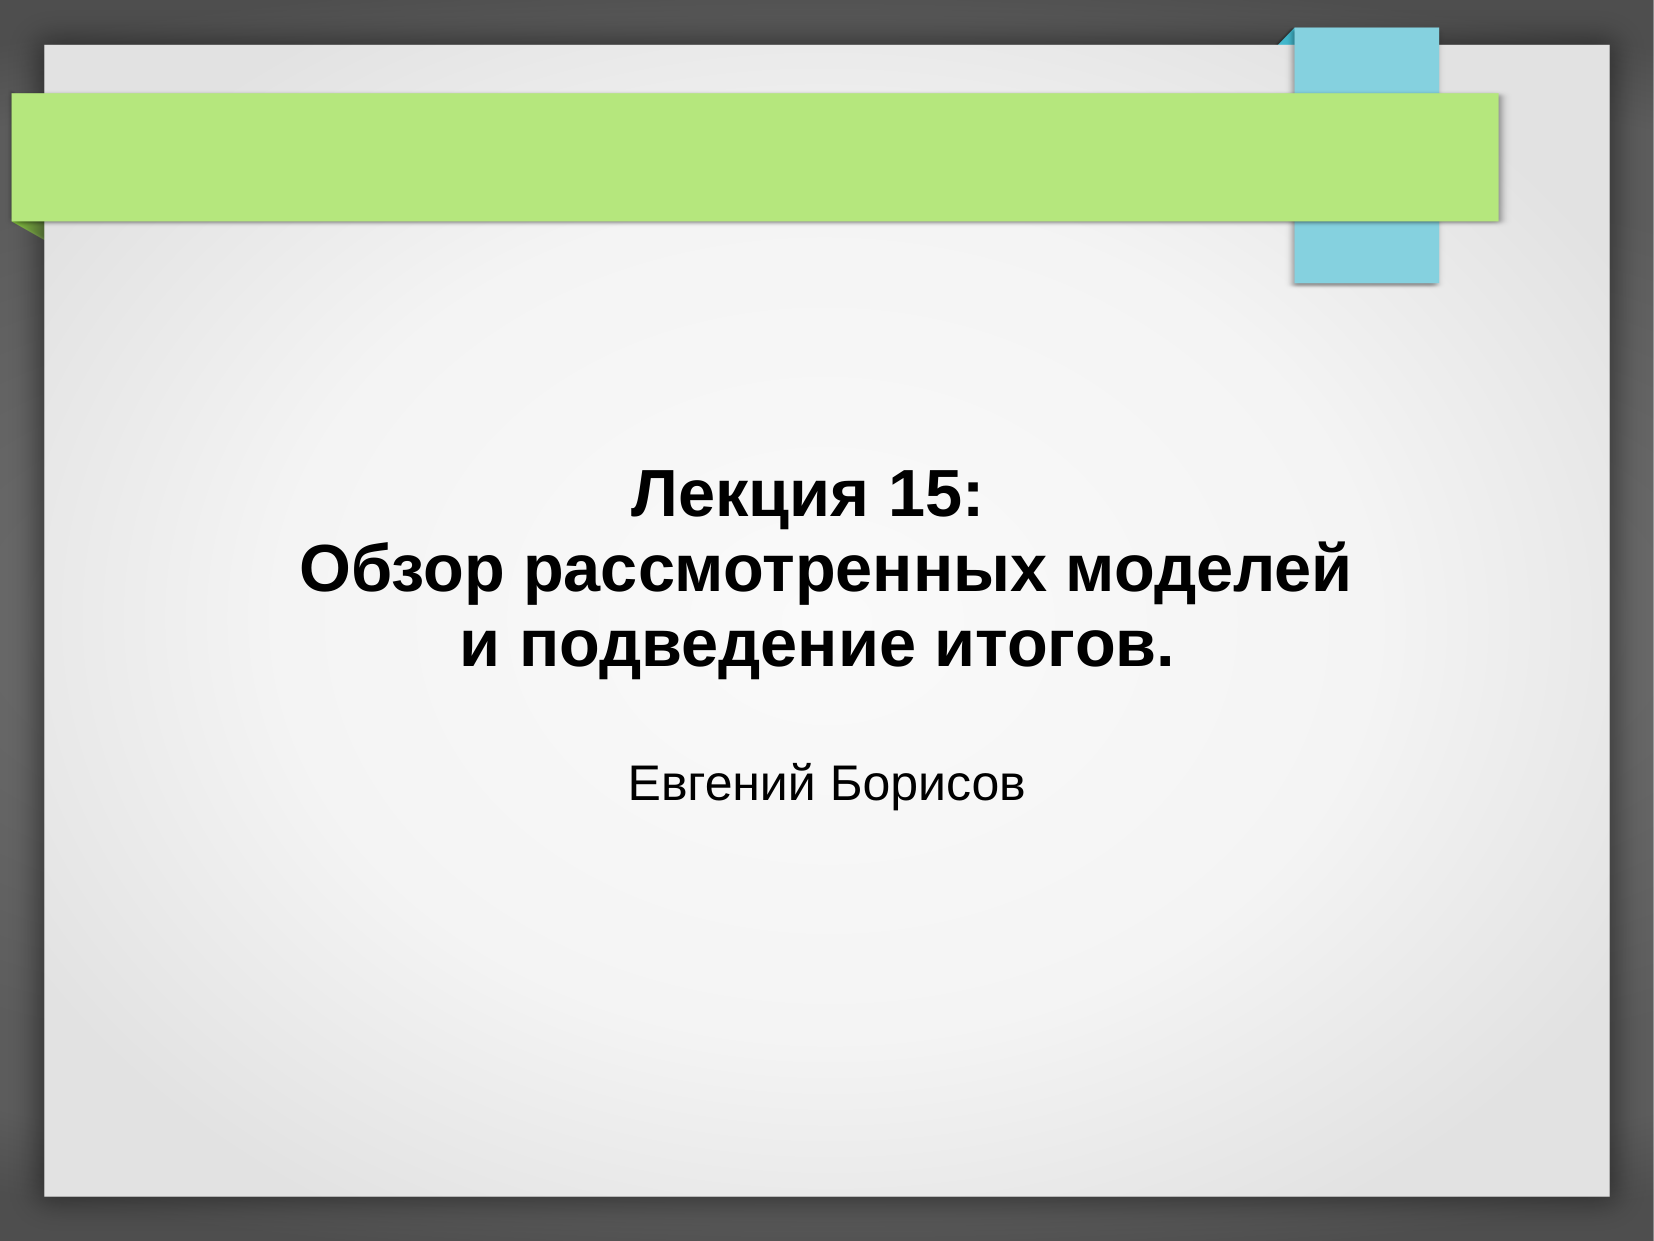

# Лекция 15:
Обзор рассмотренных моделей
и подведение итогов.
Евгений Борисов